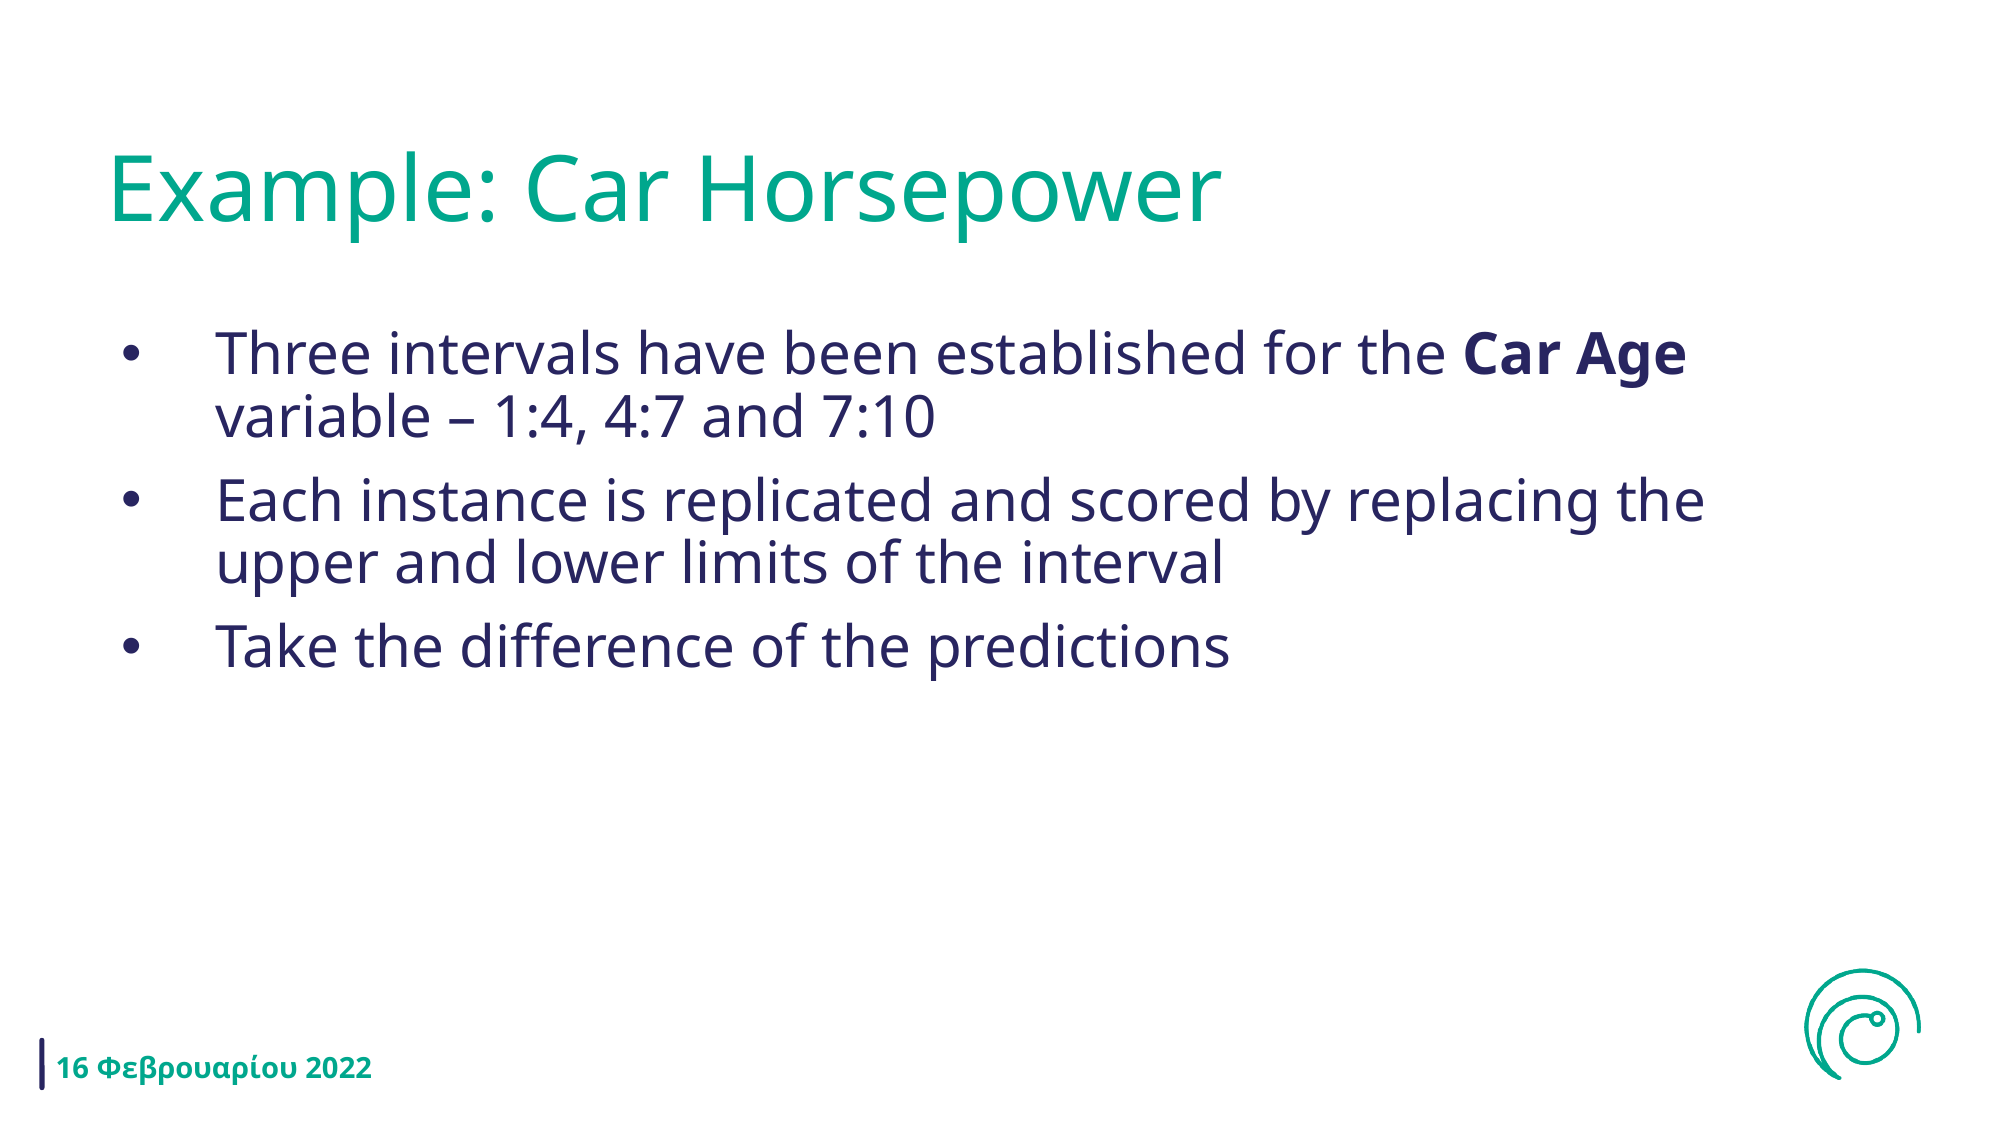

# Example: Car Horsepower
Three intervals have been established for the Car Age variable – 1:4, 4:7 and 7:10
Each instance is replicated and scored by replacing the upper and lower limits of the interval
Take the difference of the predictions